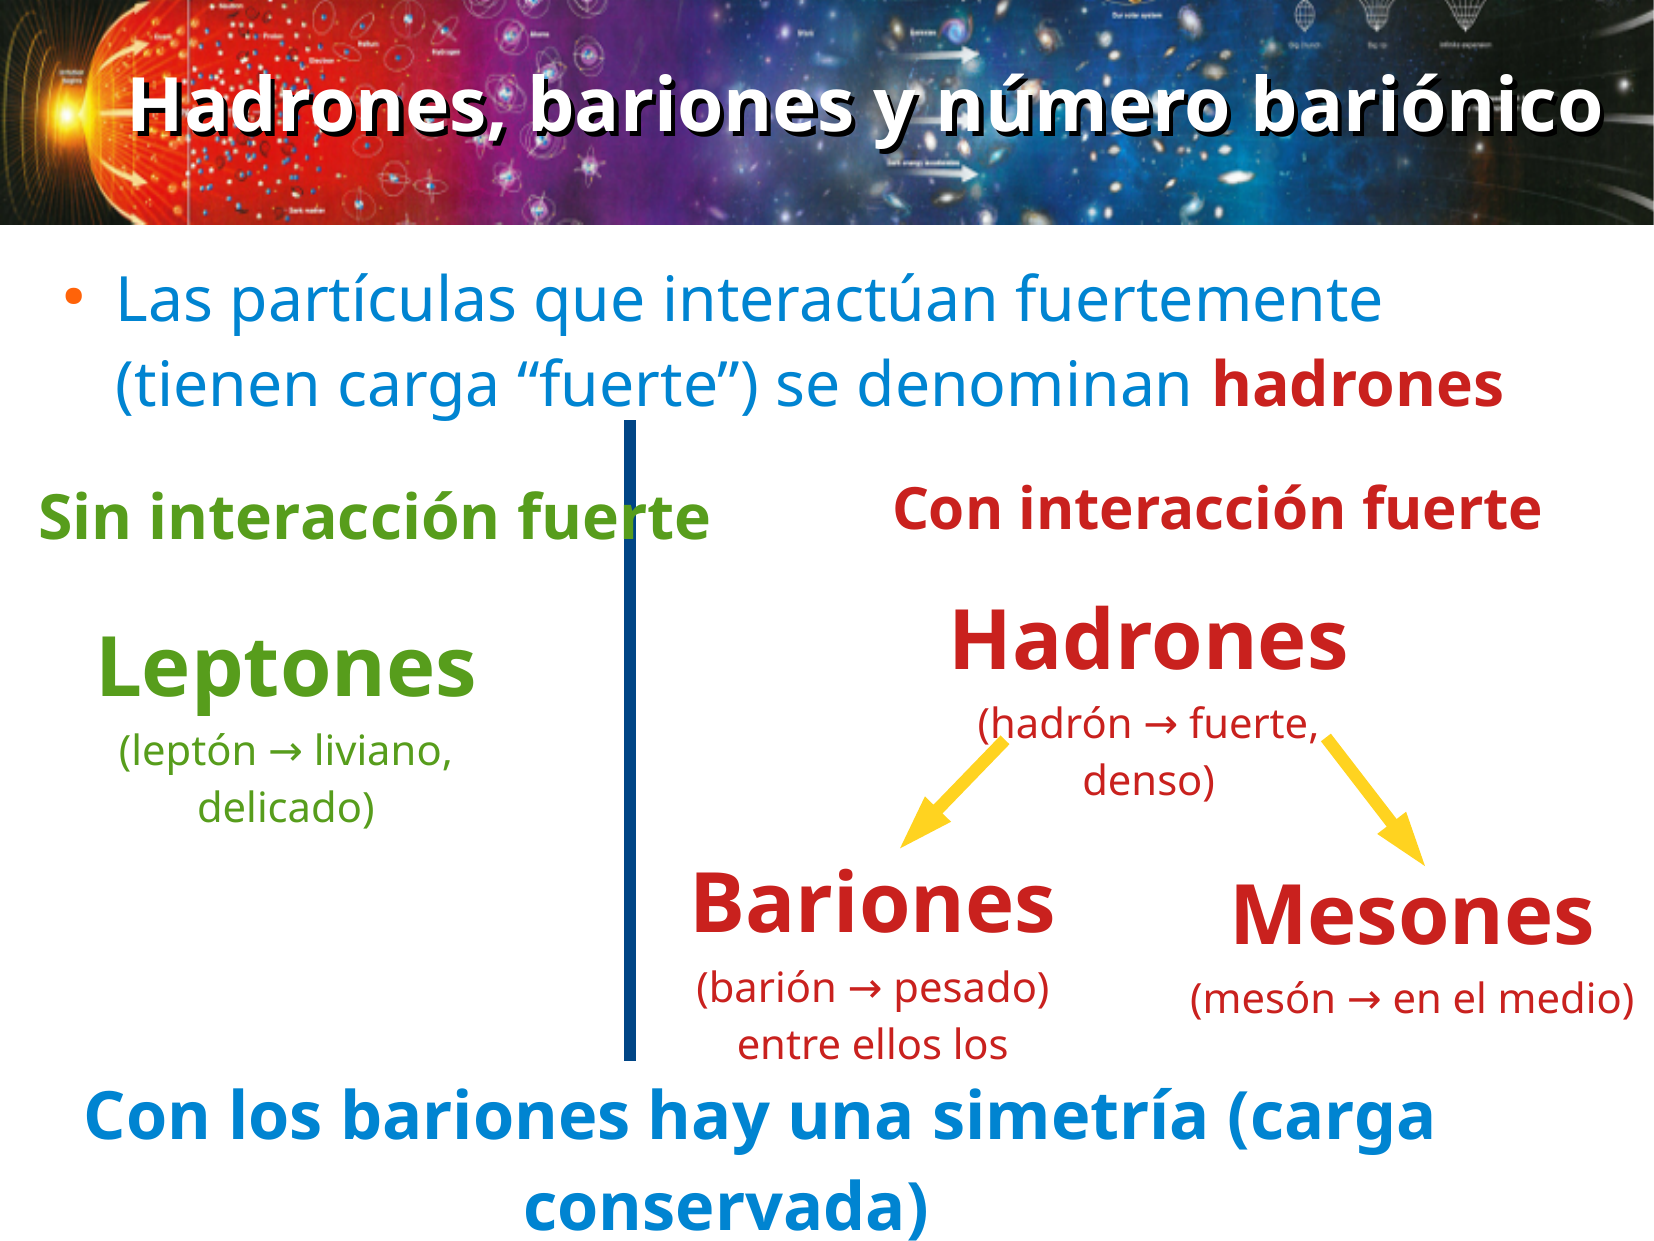

# Hadrones, bariones y número bariónico
Las partículas que interactúan fuertemente (tienen carga “fuerte”) se denominan hadrones
Con interacción fuerte
Sin interacción fuerte
Hadrones
(hadrón → fuerte, denso)
Leptones
(leptón → liviano, delicado)
Bariones
(barión → pesado)
entre ellos los nucleones
Mesones
(mesón → en el medio)
 Con los bariones hay una simetría (carga conservada)
Número Bariónico
H. Asorey - Física IV B
25